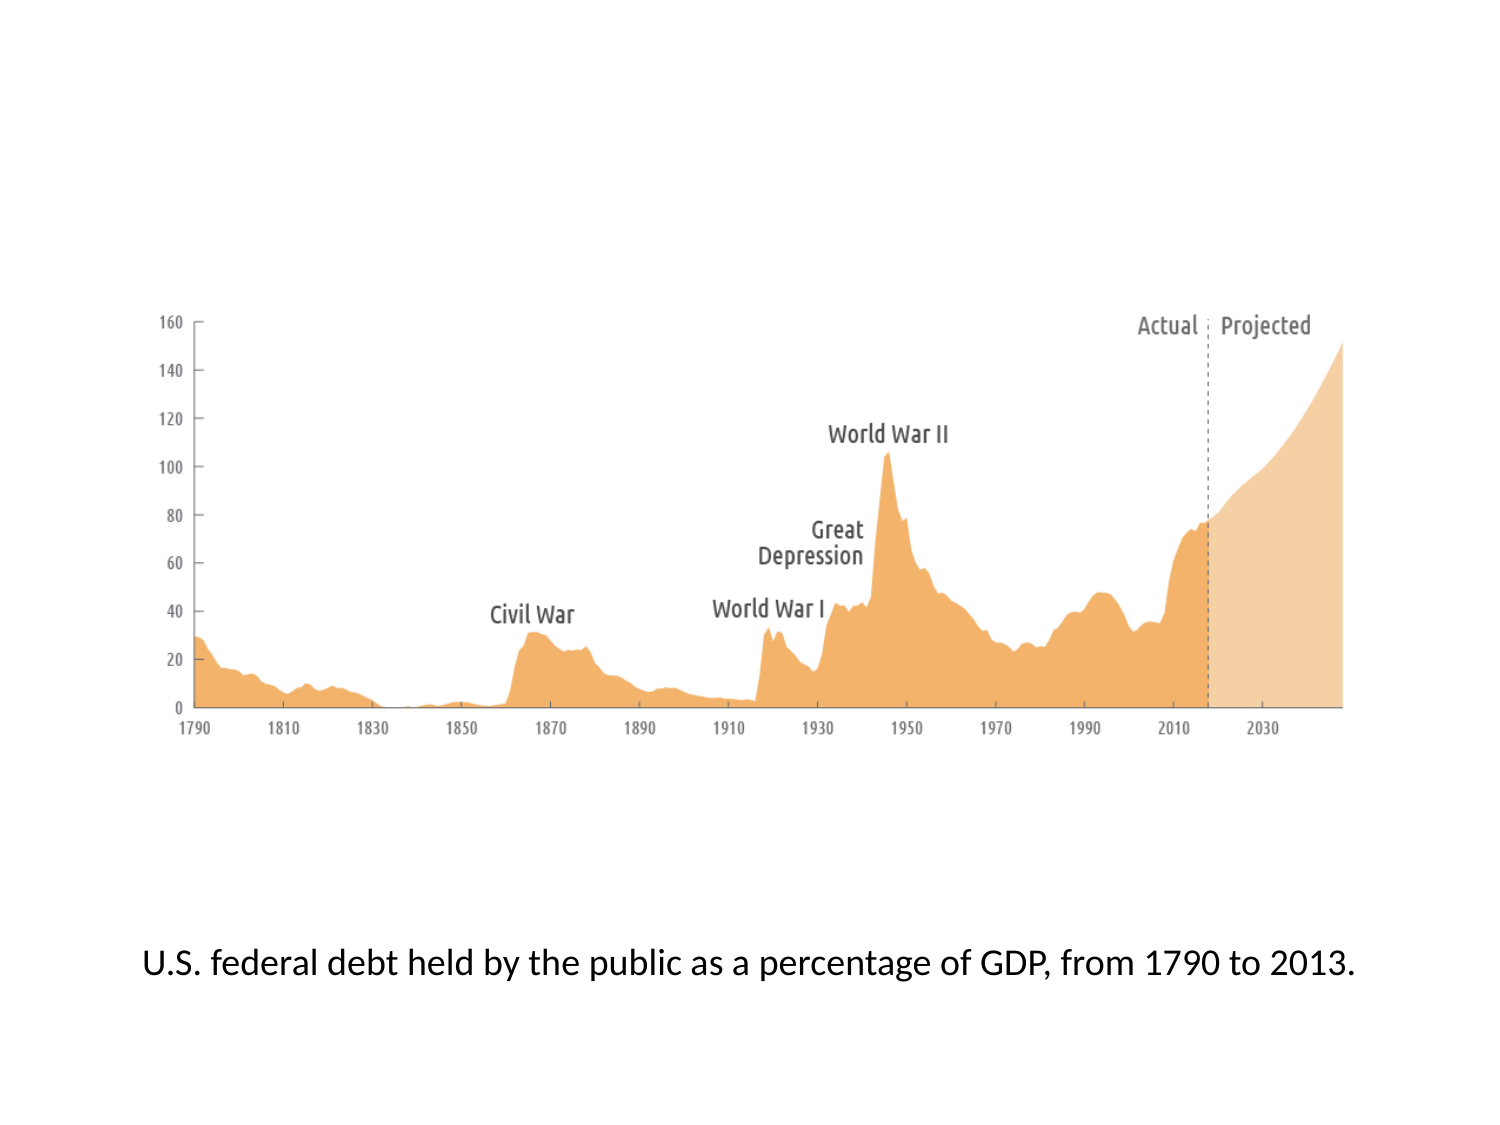

U.S. federal debt held by the public as a percentage of GDP, from 1790 to 2013.